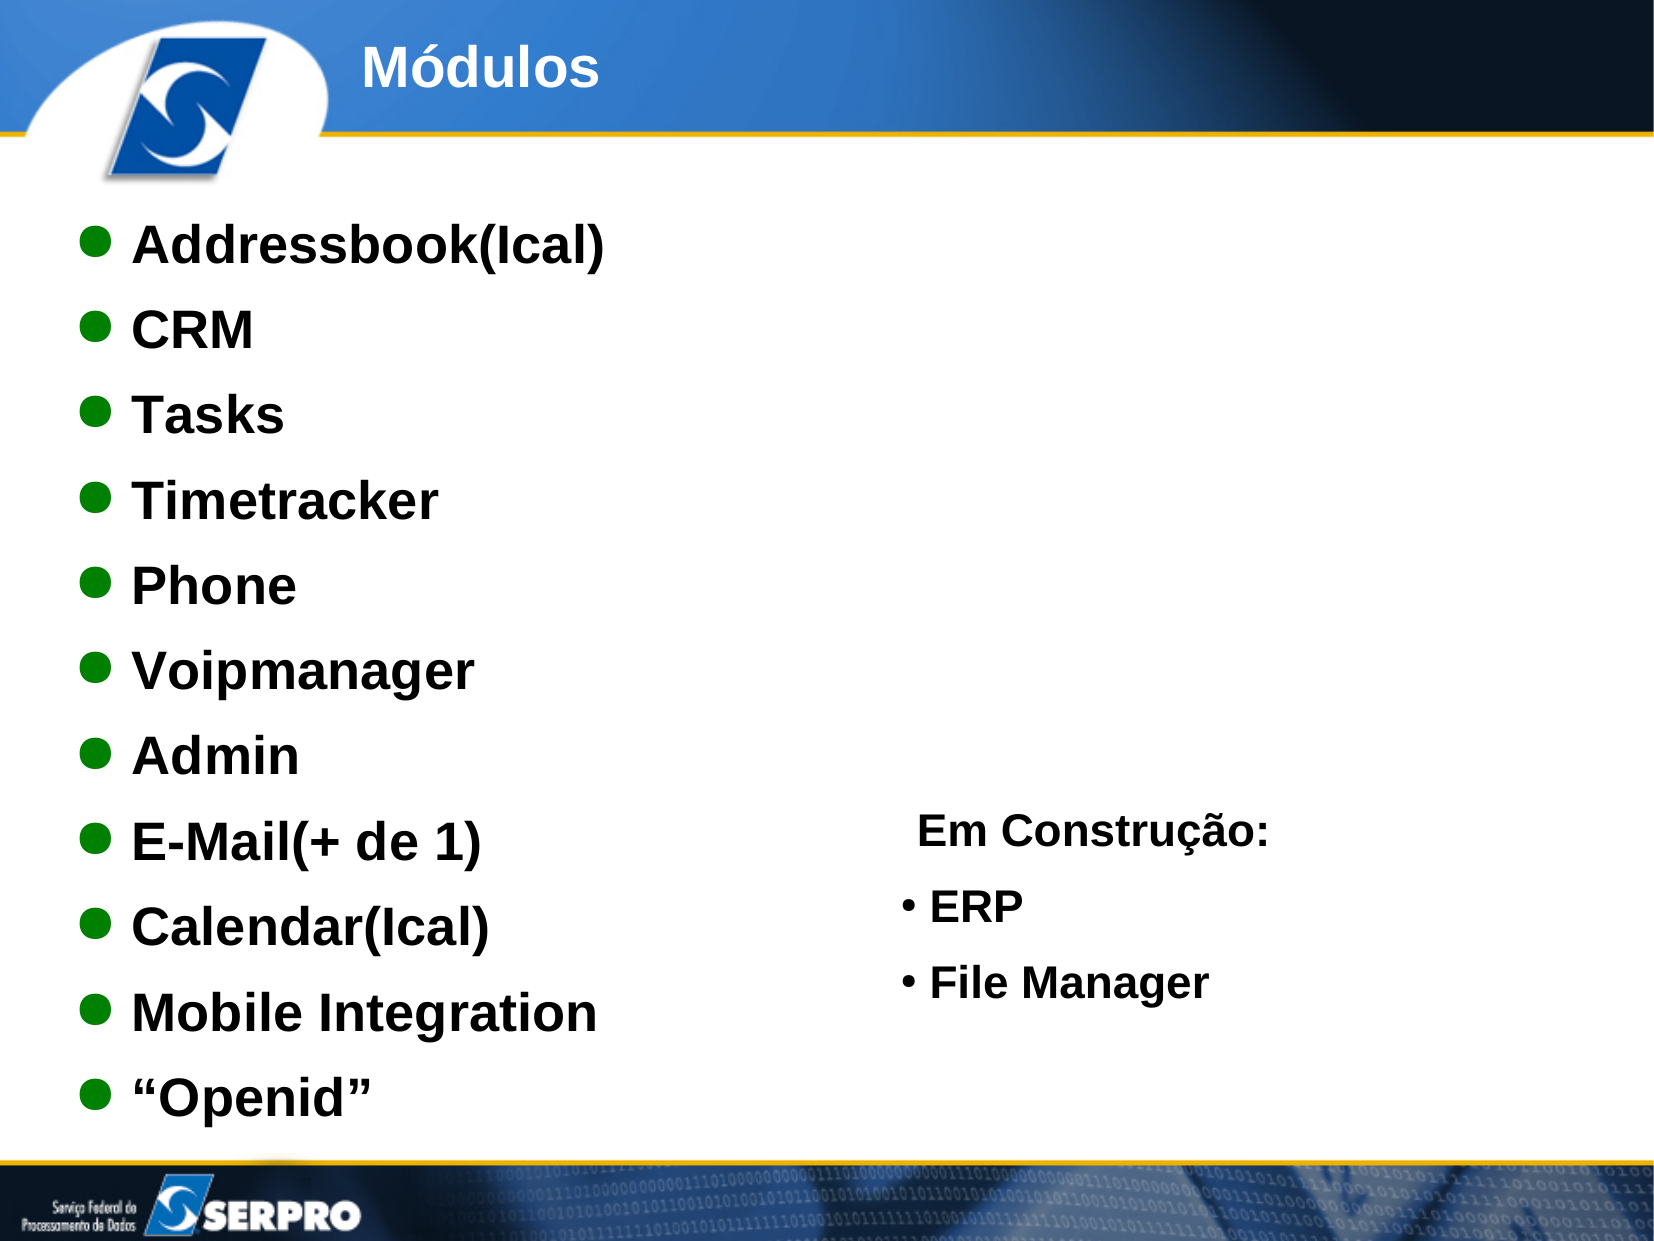

# Módulos
 Addressbook(Ical)
 CRM
 Tasks
 Timetracker
 Phone
 Voipmanager
 Admin
 E-Mail(+ de 1)
 Calendar(Ical)
 Mobile Integration
 “Openid”
Em Construção:
 ERP
 File Manager